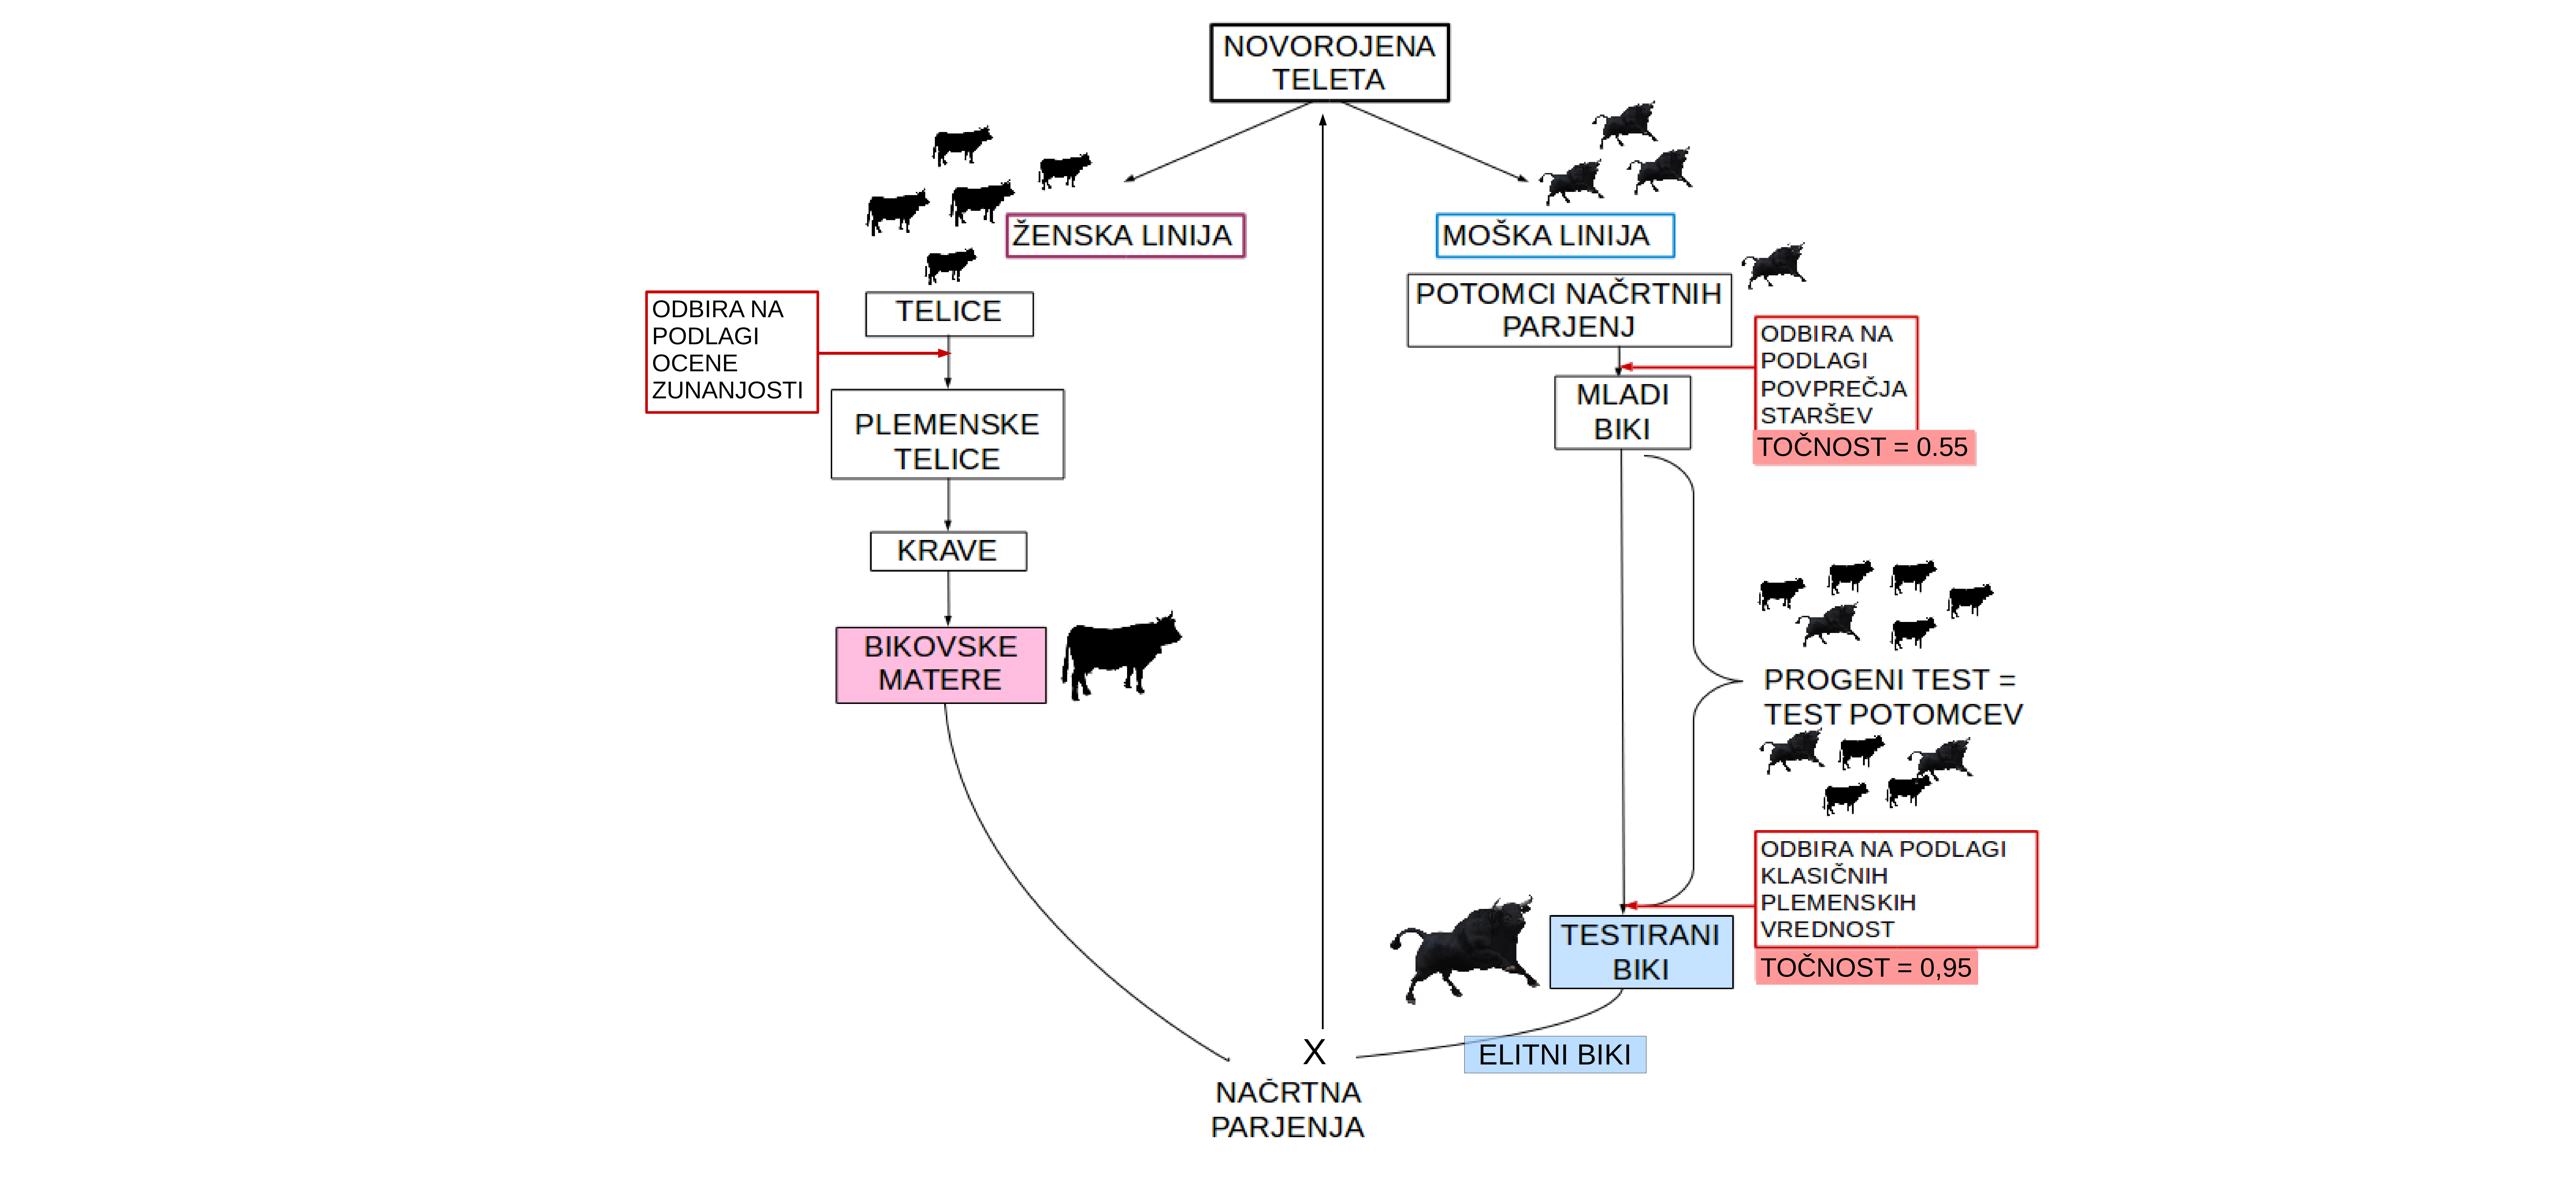

ODBIRA NA PODLAGI OCENE ZUNANJOSTI
TOČNOST = 0.55
TOČNOST = 0,95
 X
ELITNI BIKI